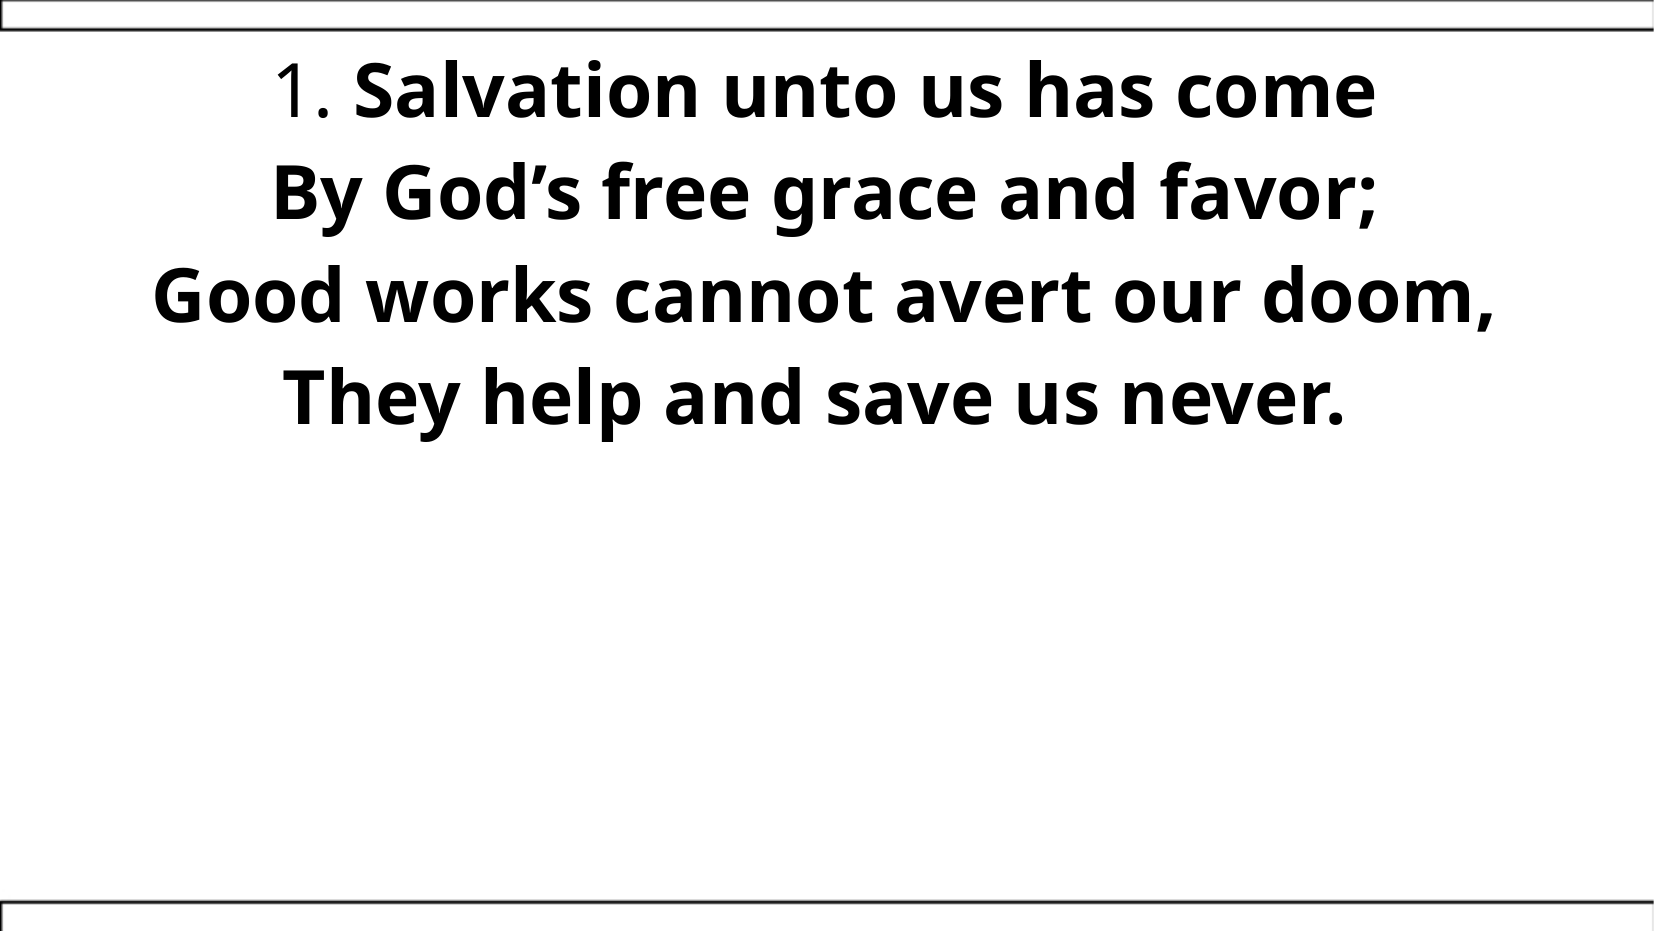

1. Salvation unto us has come
By God’s free grace and favor;
Good works cannot avert our doom,
They help and save us never.